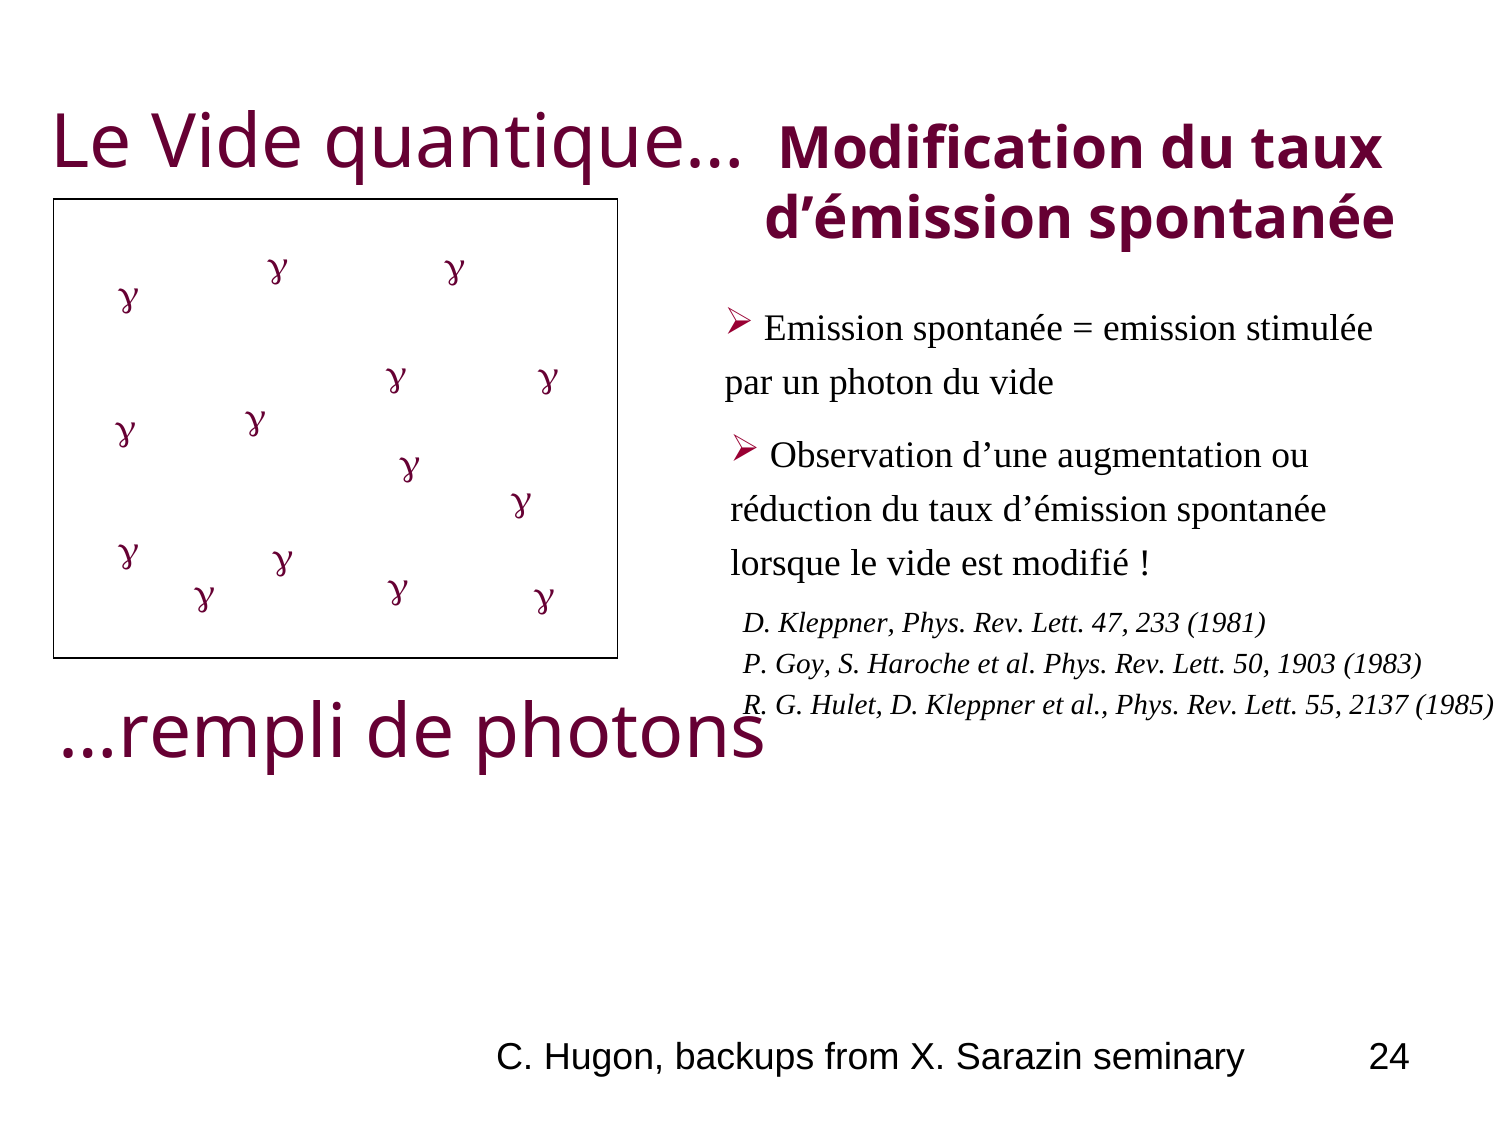

Le Vide quantique…
Modification du taux d’émission spontanée














…rempli de photons
 Emission spontanée = emission stimulée par un photon du vide
 Observation d’une augmentation ou réduction du taux d’émission spontanée lorsque le vide est modifié !
D. Kleppner, Phys. Rev. Lett. 47, 233 (1981)
P. Goy, S. Haroche et al. Phys. Rev. Lett. 50, 1903 (1983)
R. G. Hulet, D. Kleppner et al., Phys. Rev. Lett. 55, 2137 (1985)
C. Hugon, backups from X. Sarazin seminary
24